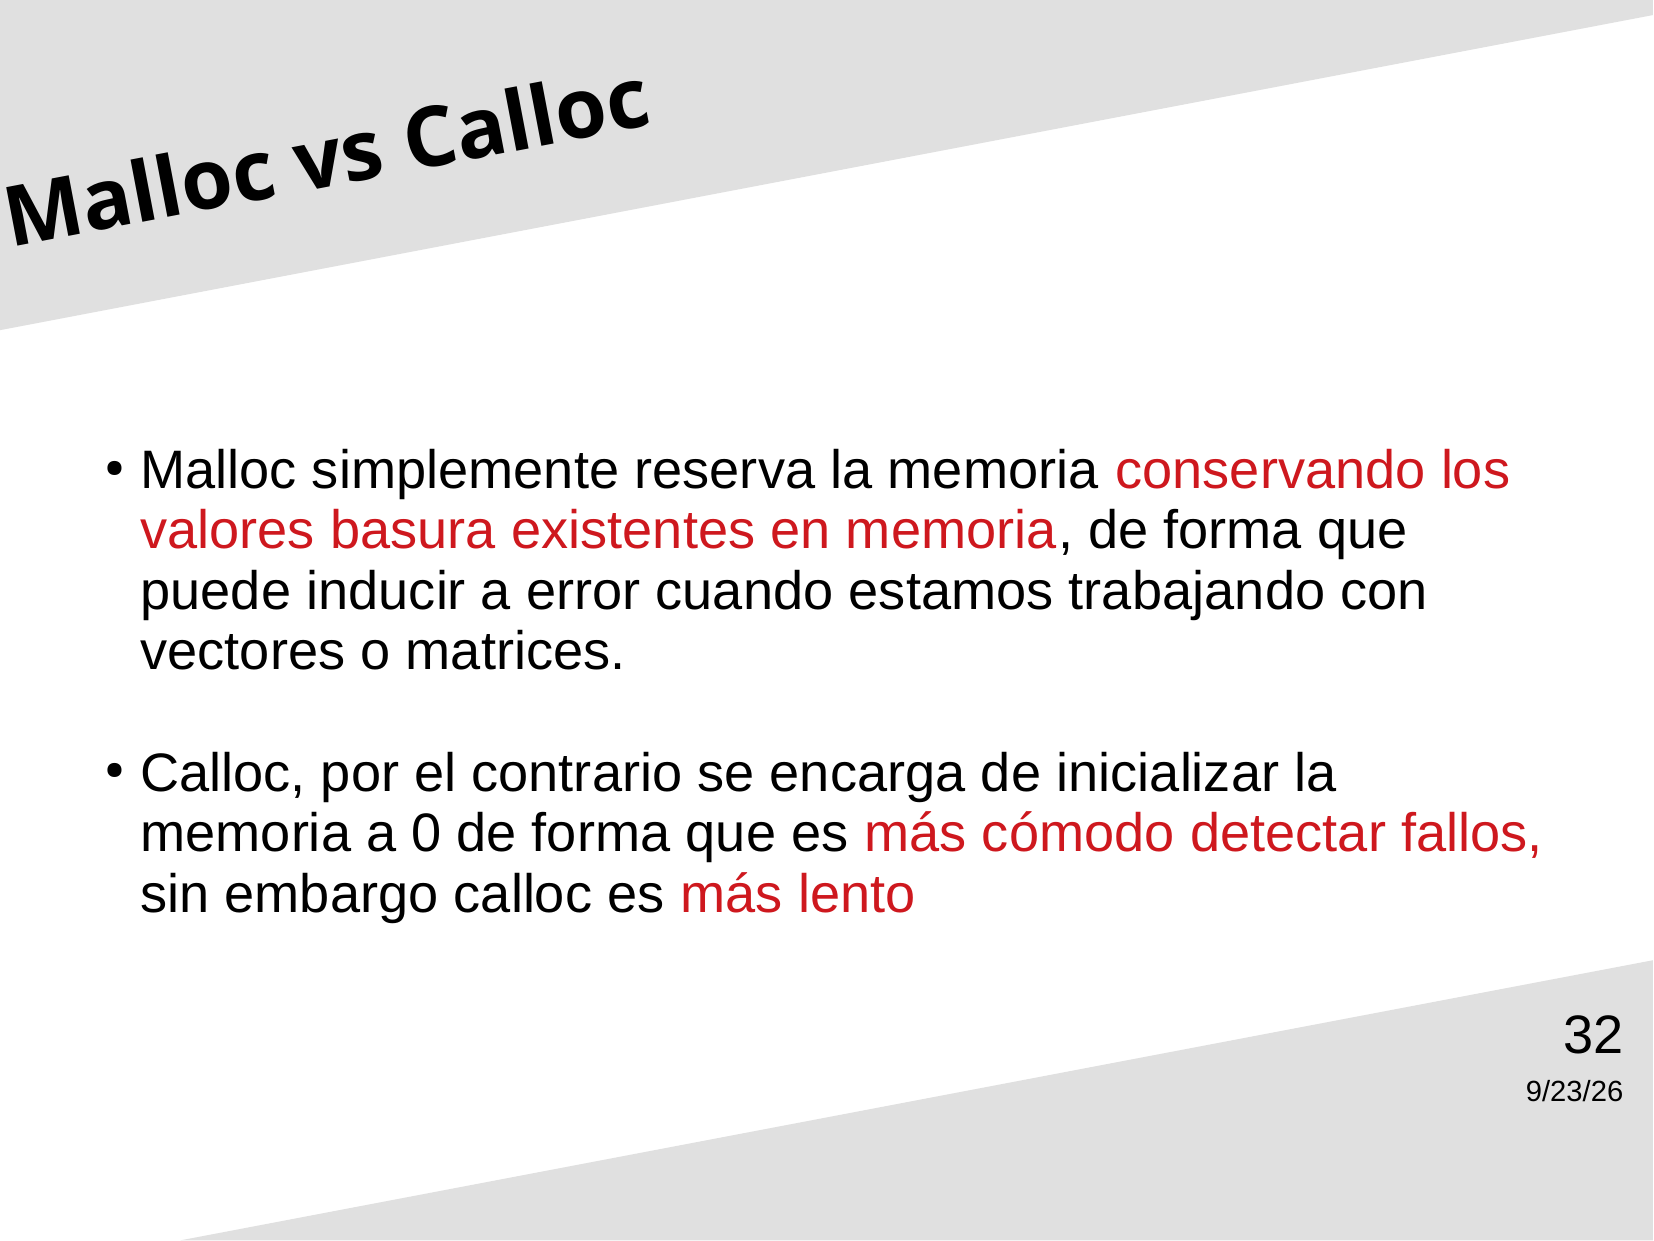

# Malloc vs Calloc
Malloc simplemente reserva la memoria conservando los valores basura existentes en memoria, de forma que puede inducir a error cuando estamos trabajando con vectores o matrices.
Calloc, por el contrario se encarga de inicializar la memoria a 0 de forma que es más cómodo detectar fallos, sin embargo calloc es más lento
32